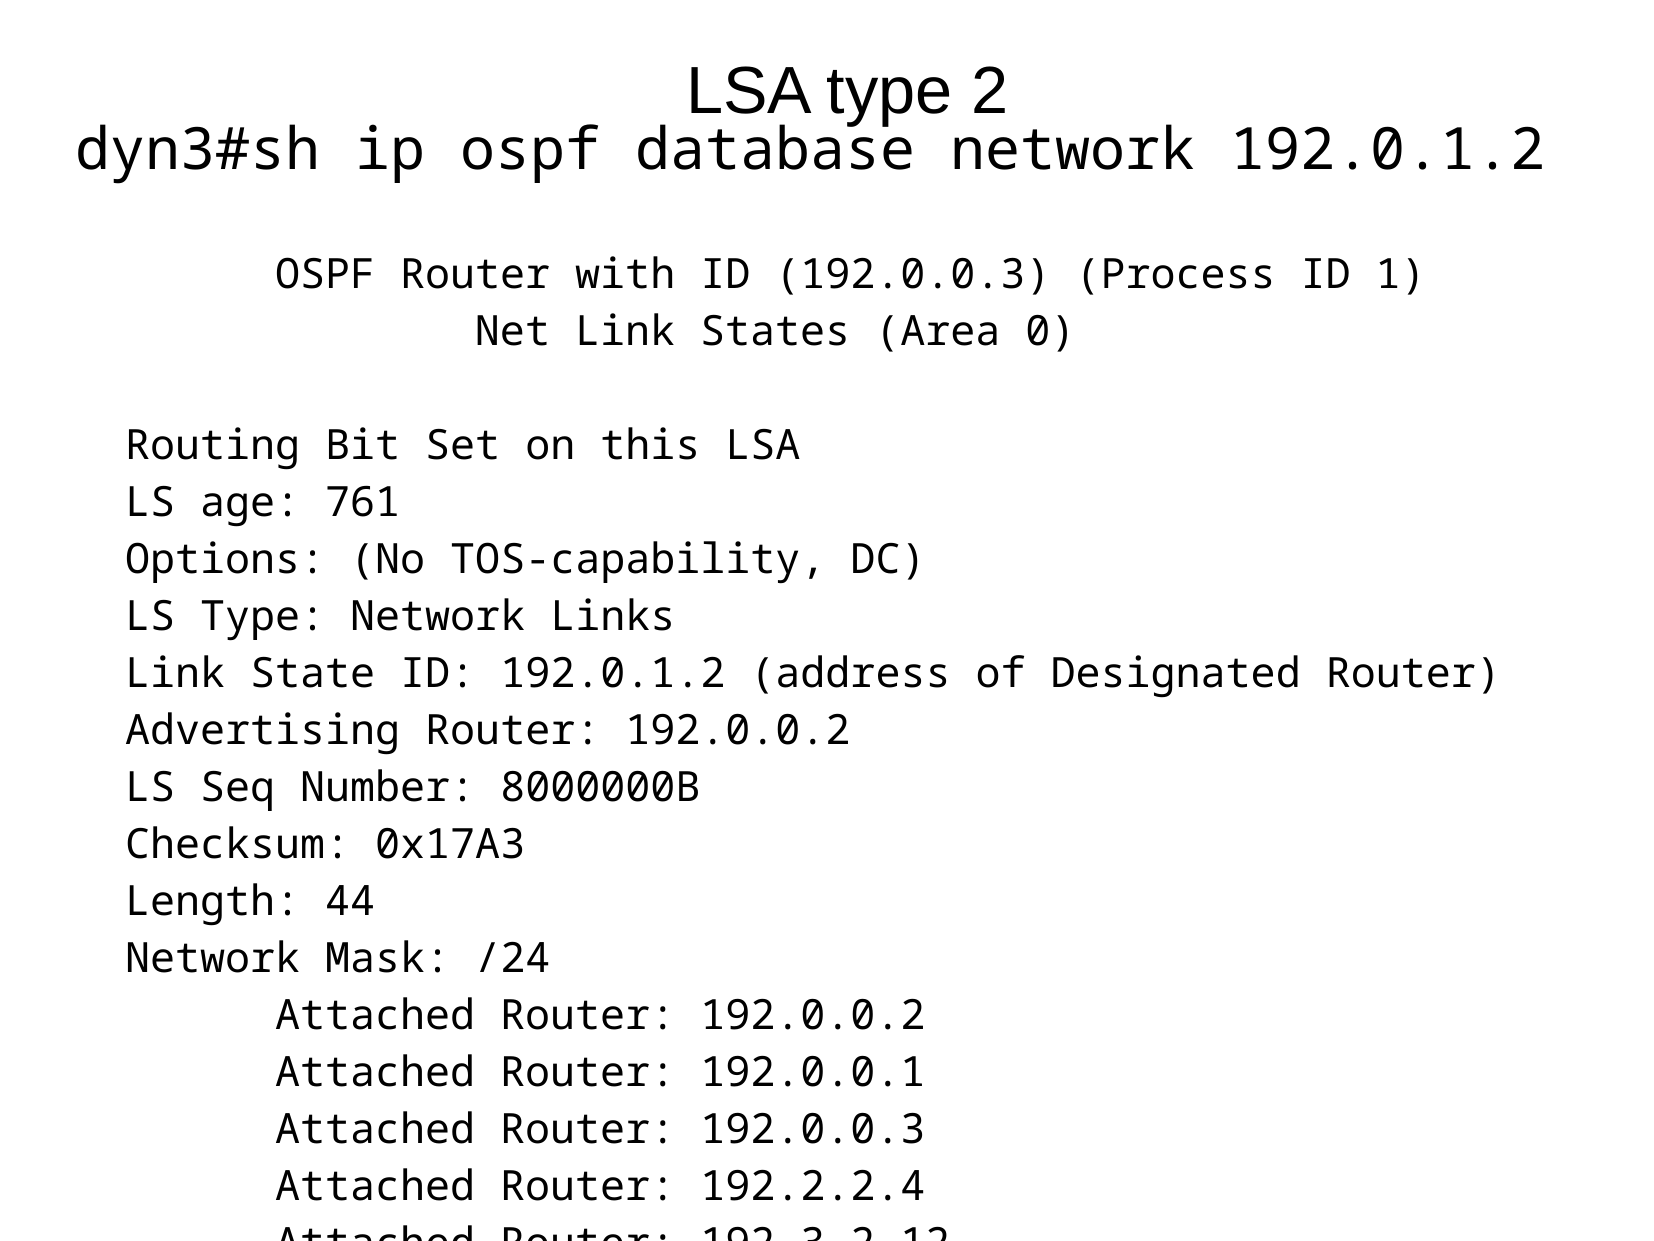

# LSA type 2
dyn3#sh ip ospf database network 192.0.1.2
 OSPF Router with ID (192.0.0.3) (Process ID 1)
 Net Link States (Area 0)
 Routing Bit Set on this LSA
 LS age: 761
 Options: (No TOS-capability, DC)
 LS Type: Network Links
 Link State ID: 192.0.1.2 (address of Designated Router)
 Advertising Router: 192.0.0.2
 LS Seq Number: 8000000B
 Checksum: 0x17A3
 Length: 44
 Network Mask: /24
 Attached Router: 192.0.0.2
 Attached Router: 192.0.0.1
 Attached Router: 192.0.0.3
 Attached Router: 192.2.2.4
 Attached Router: 192.3.2.12